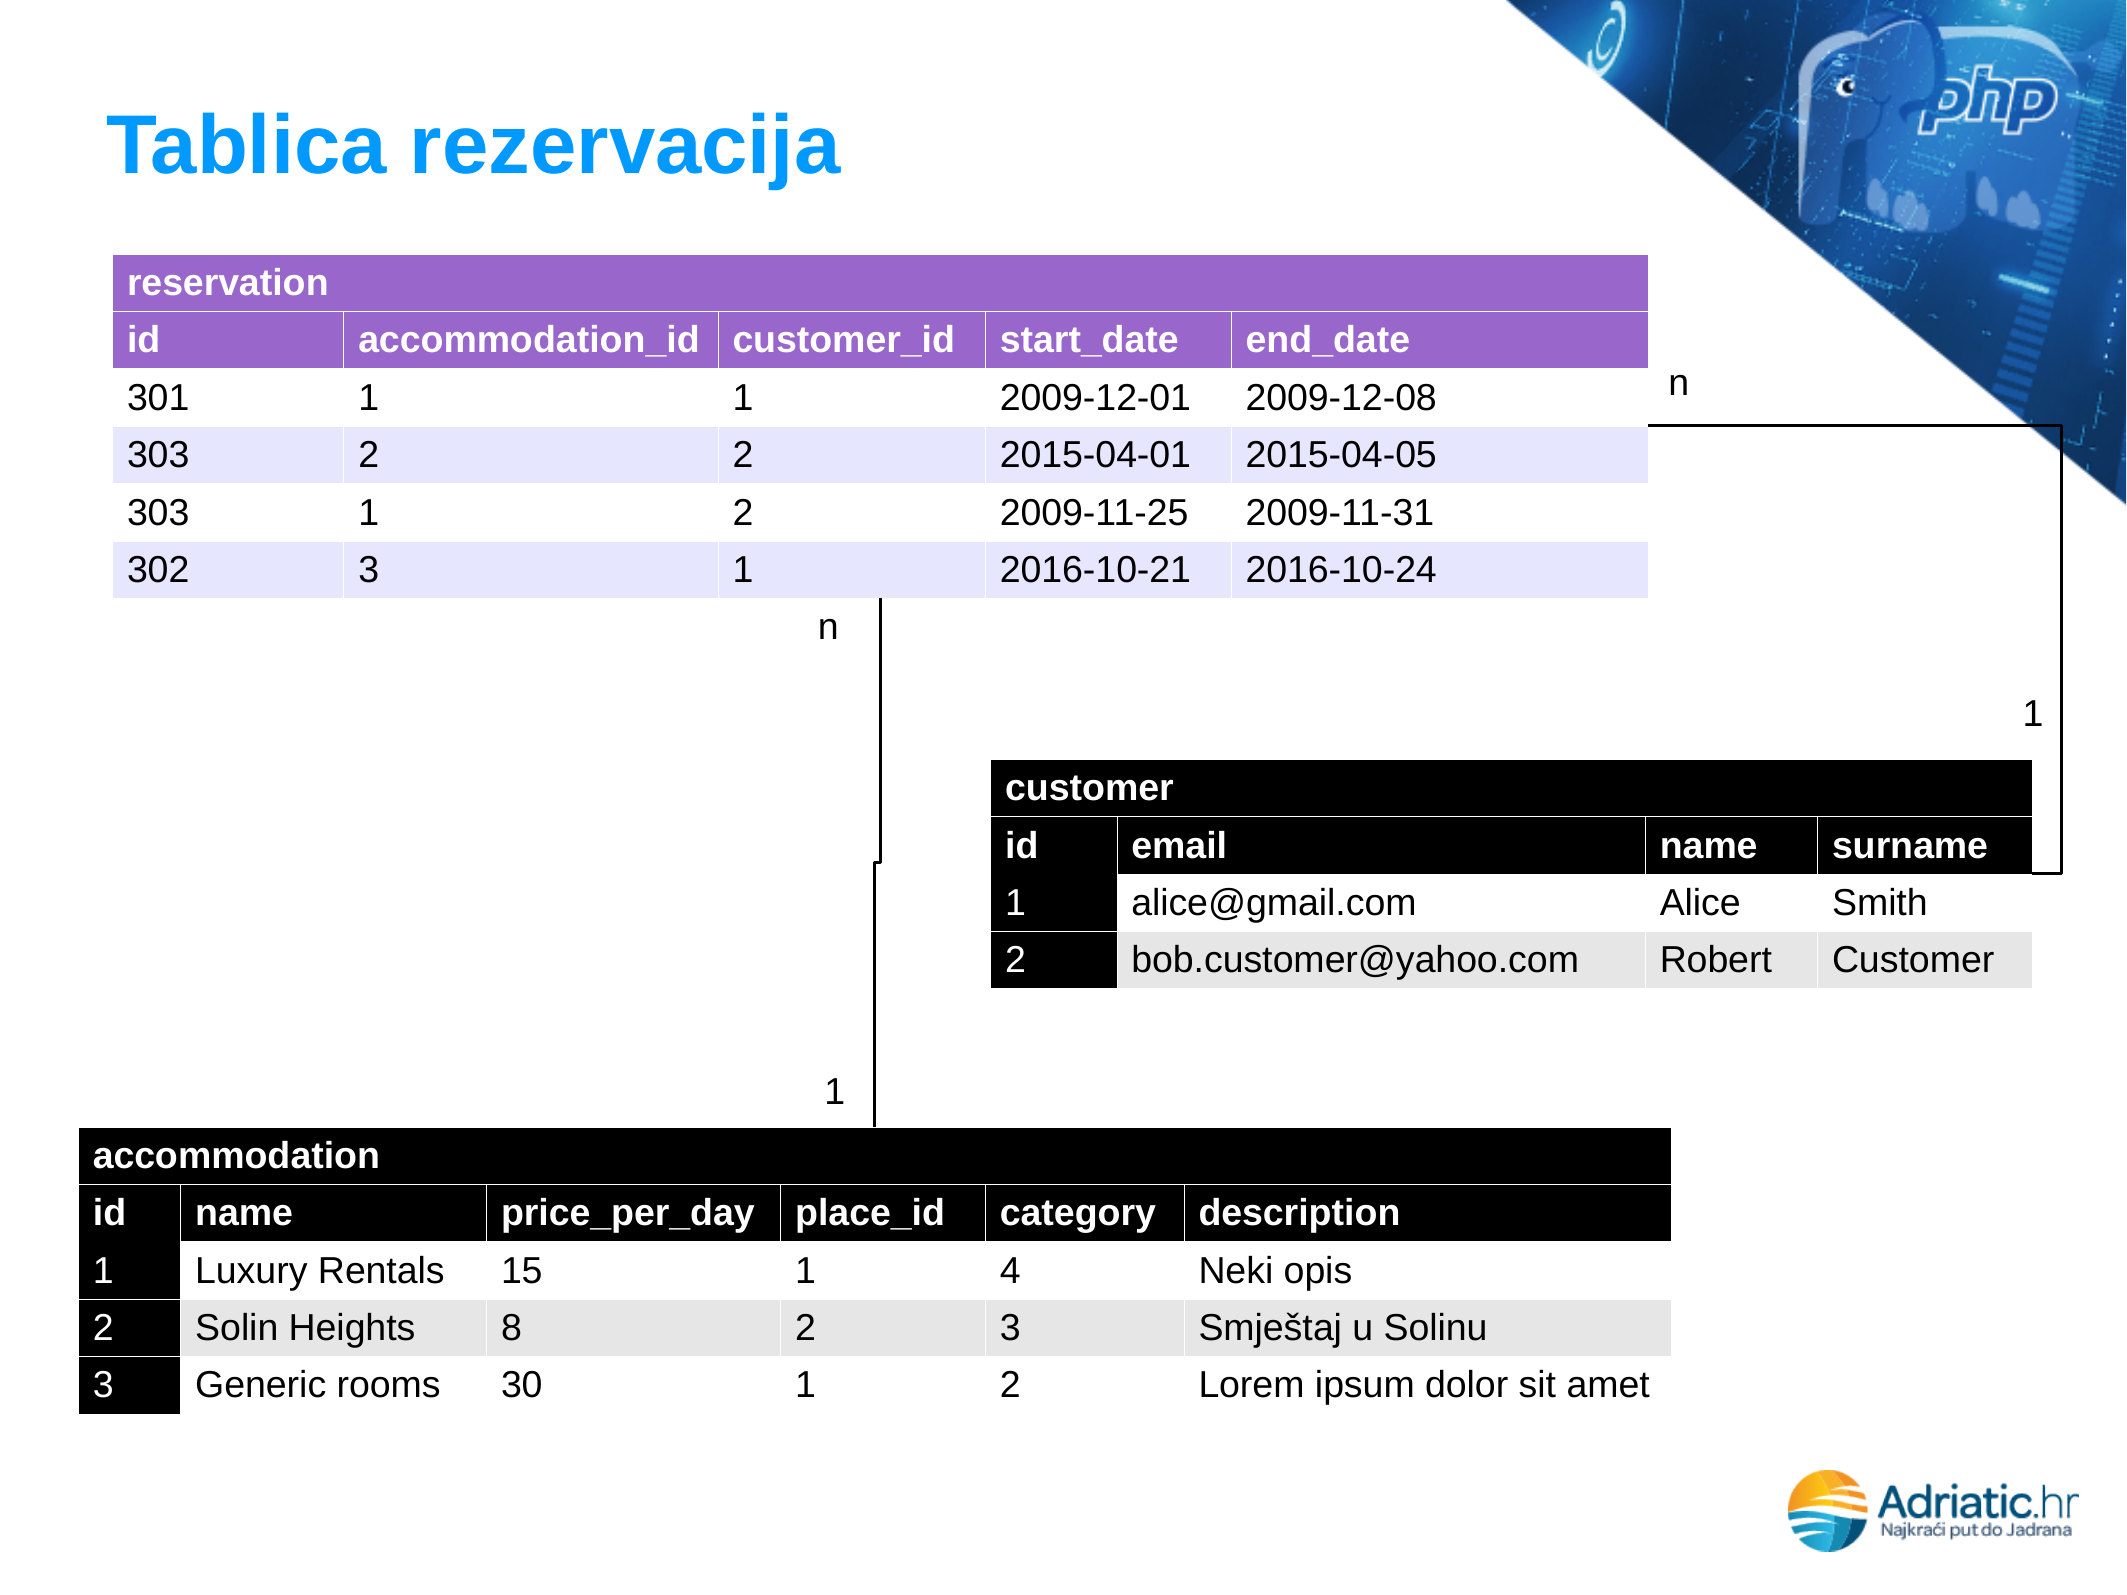

# Tablica rezervacija
| reservation | | | | |
| --- | --- | --- | --- | --- |
| id | accommodation\_id | customer\_id | start\_date | end\_date |
| 301 | 1 | 1 | 2009-12-01 | 2009-12-08 |
| 303 | 2 | 2 | 2015-04-01 | 2015-04-05 |
| 303 | 1 | 2 | 2009-11-25 | 2009-11-31 |
| 302 | 3 | 1 | 2016-10-21 | 2016-10-24 |
n
n
1
| customer | | | |
| --- | --- | --- | --- |
| id | email | name | surname |
| 1 | alice@gmail.com | Alice | Smith |
| 2 | bob.customer@yahoo.com | Robert | Customer |
1
| accommodation | | | | | |
| --- | --- | --- | --- | --- | --- |
| id | name | price\_per\_day | place\_id | category | description |
| 1 | Luxury Rentals | 15 | 1 | 4 | Neki opis |
| 2 | Solin Heights | 8 | 2 | 3 | Smještaj u Solinu |
| 3 | Generic rooms | 30 | 1 | 2 | Lorem ipsum dolor sit amet |